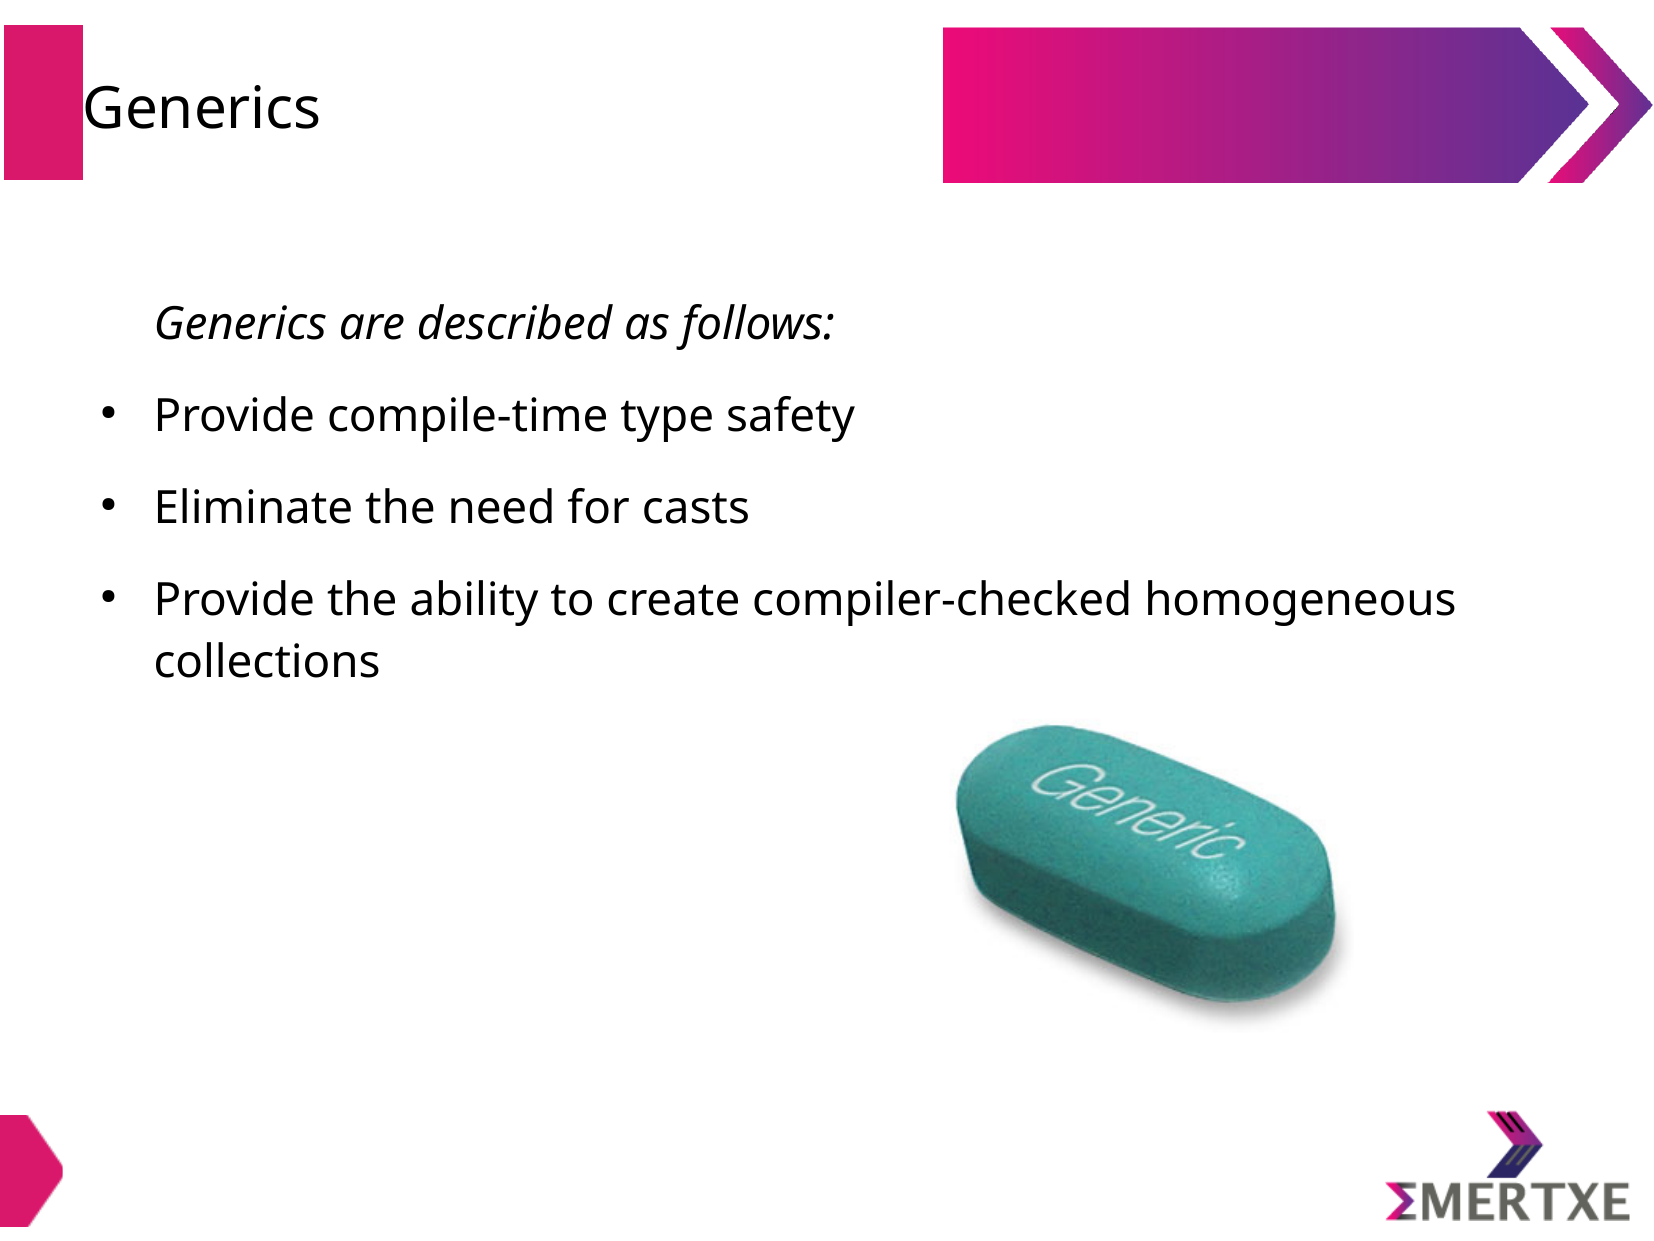

# Generics
Generics are described as follows:
Provide compile-time type safety
Eliminate the need for casts
Provide the ability to create compiler-checked homogeneous collections